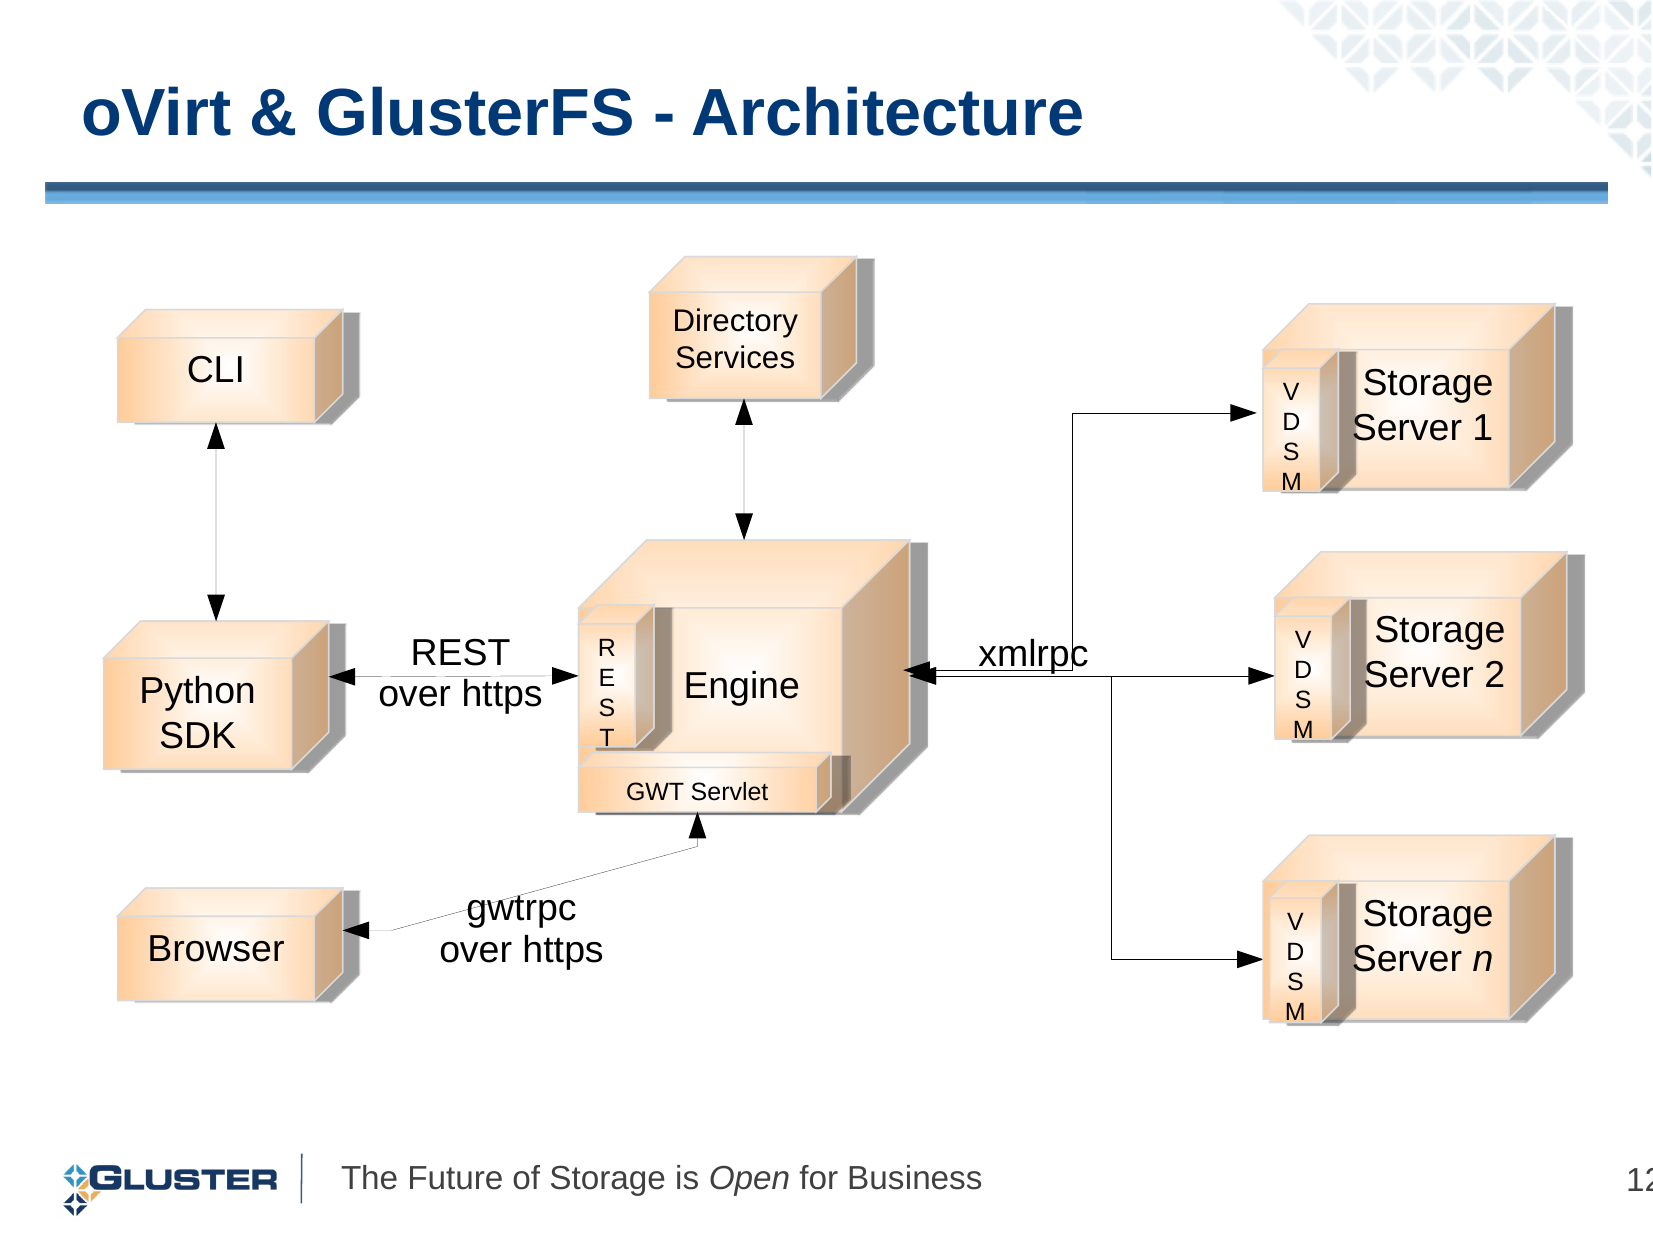

oVirt & GlusterFS - Architecture
# Architecture
Directory Services
 Storage Server 1
CLI
VDSM
api
 Engine
 Storage Server 2
VDSM
R
E
S
T
xmlrpc
REST
over https
Python SDK
GWT Servlet
 Storage Server n
gwtrpc
over https
VDSM
Browser